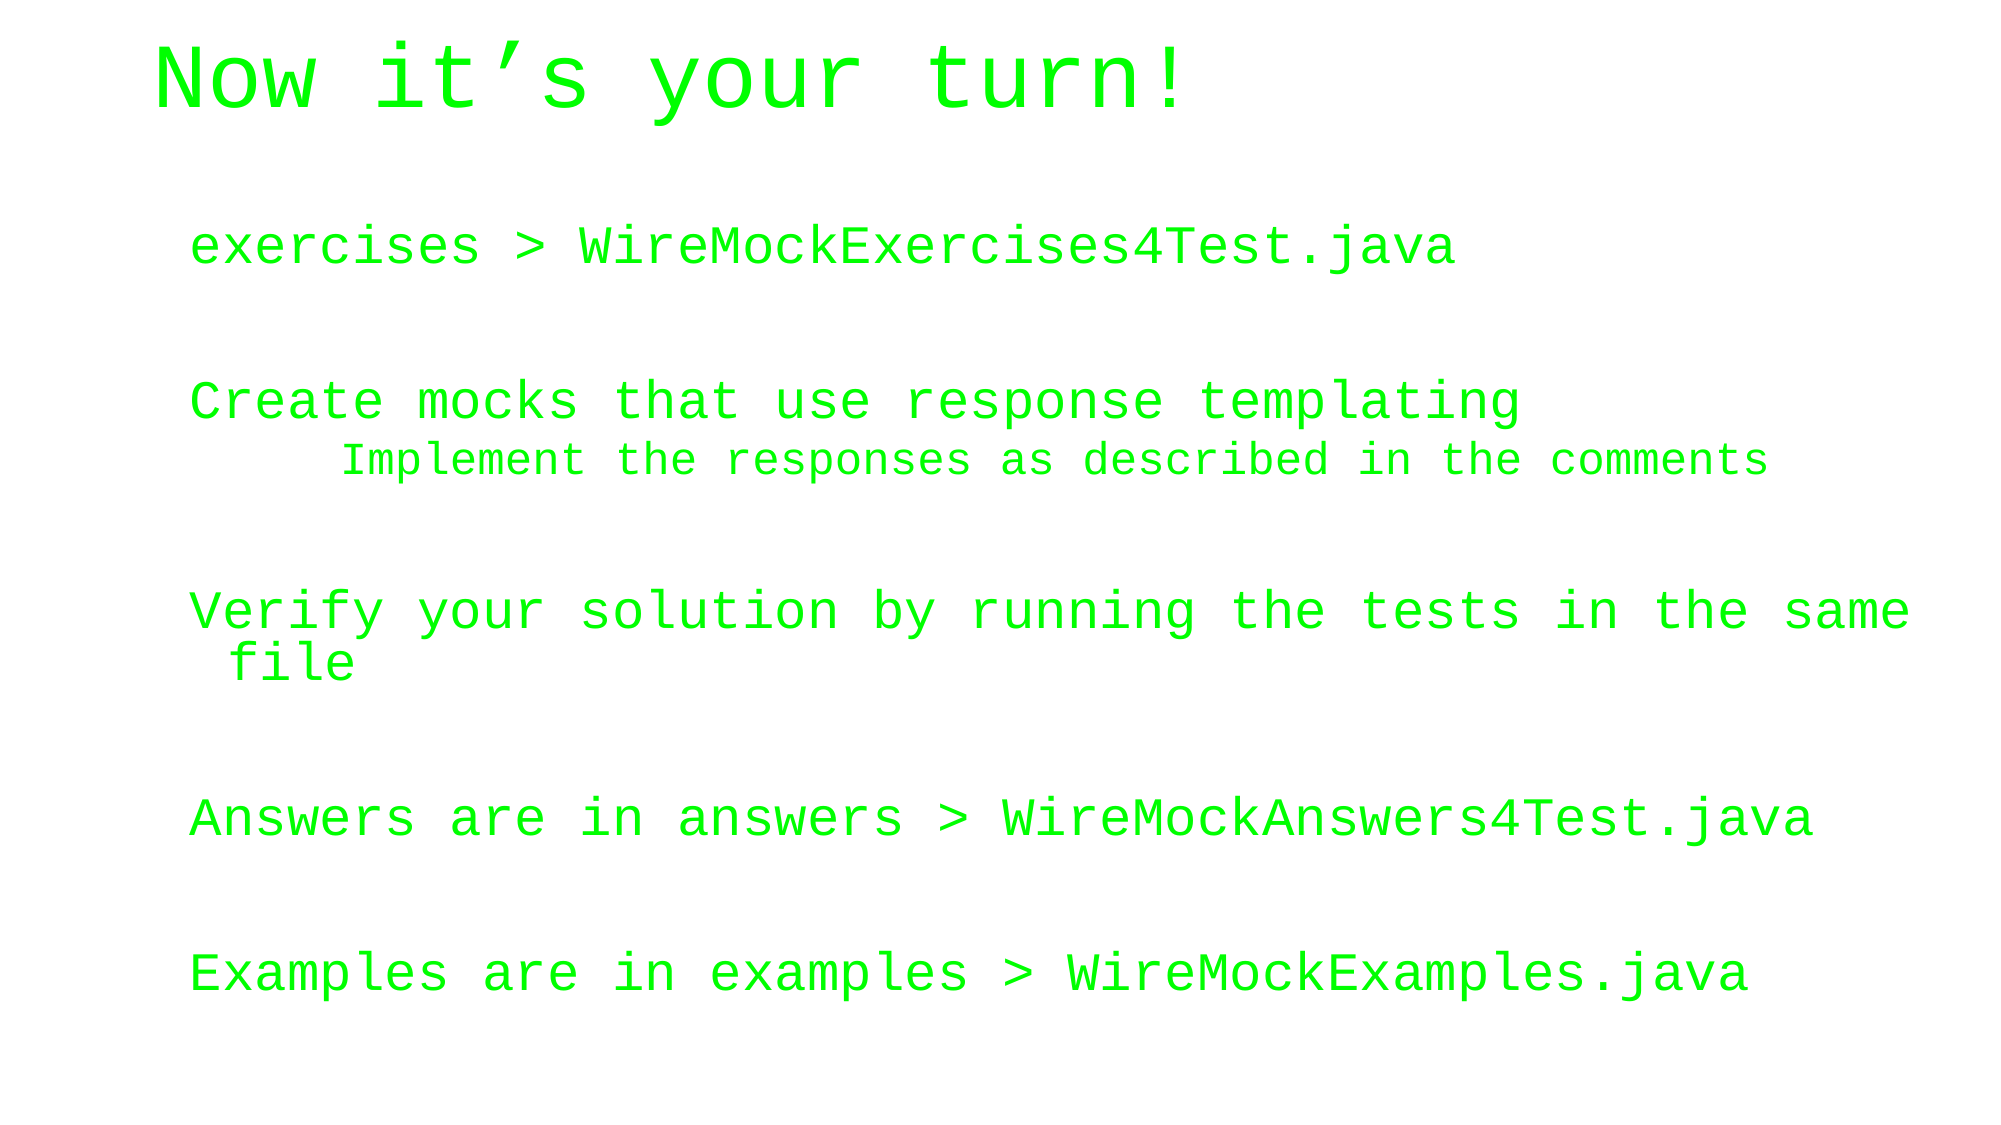

# Now it’s your turn!
exercises > WireMockExercises4Test.java
Create mocks that use response templating
Implement the responses as described in the comments
Verify your solution by running the tests in the same file
Answers are in answers > WireMockAnswers4Test.java
Examples are in examples > WireMockExamples.java